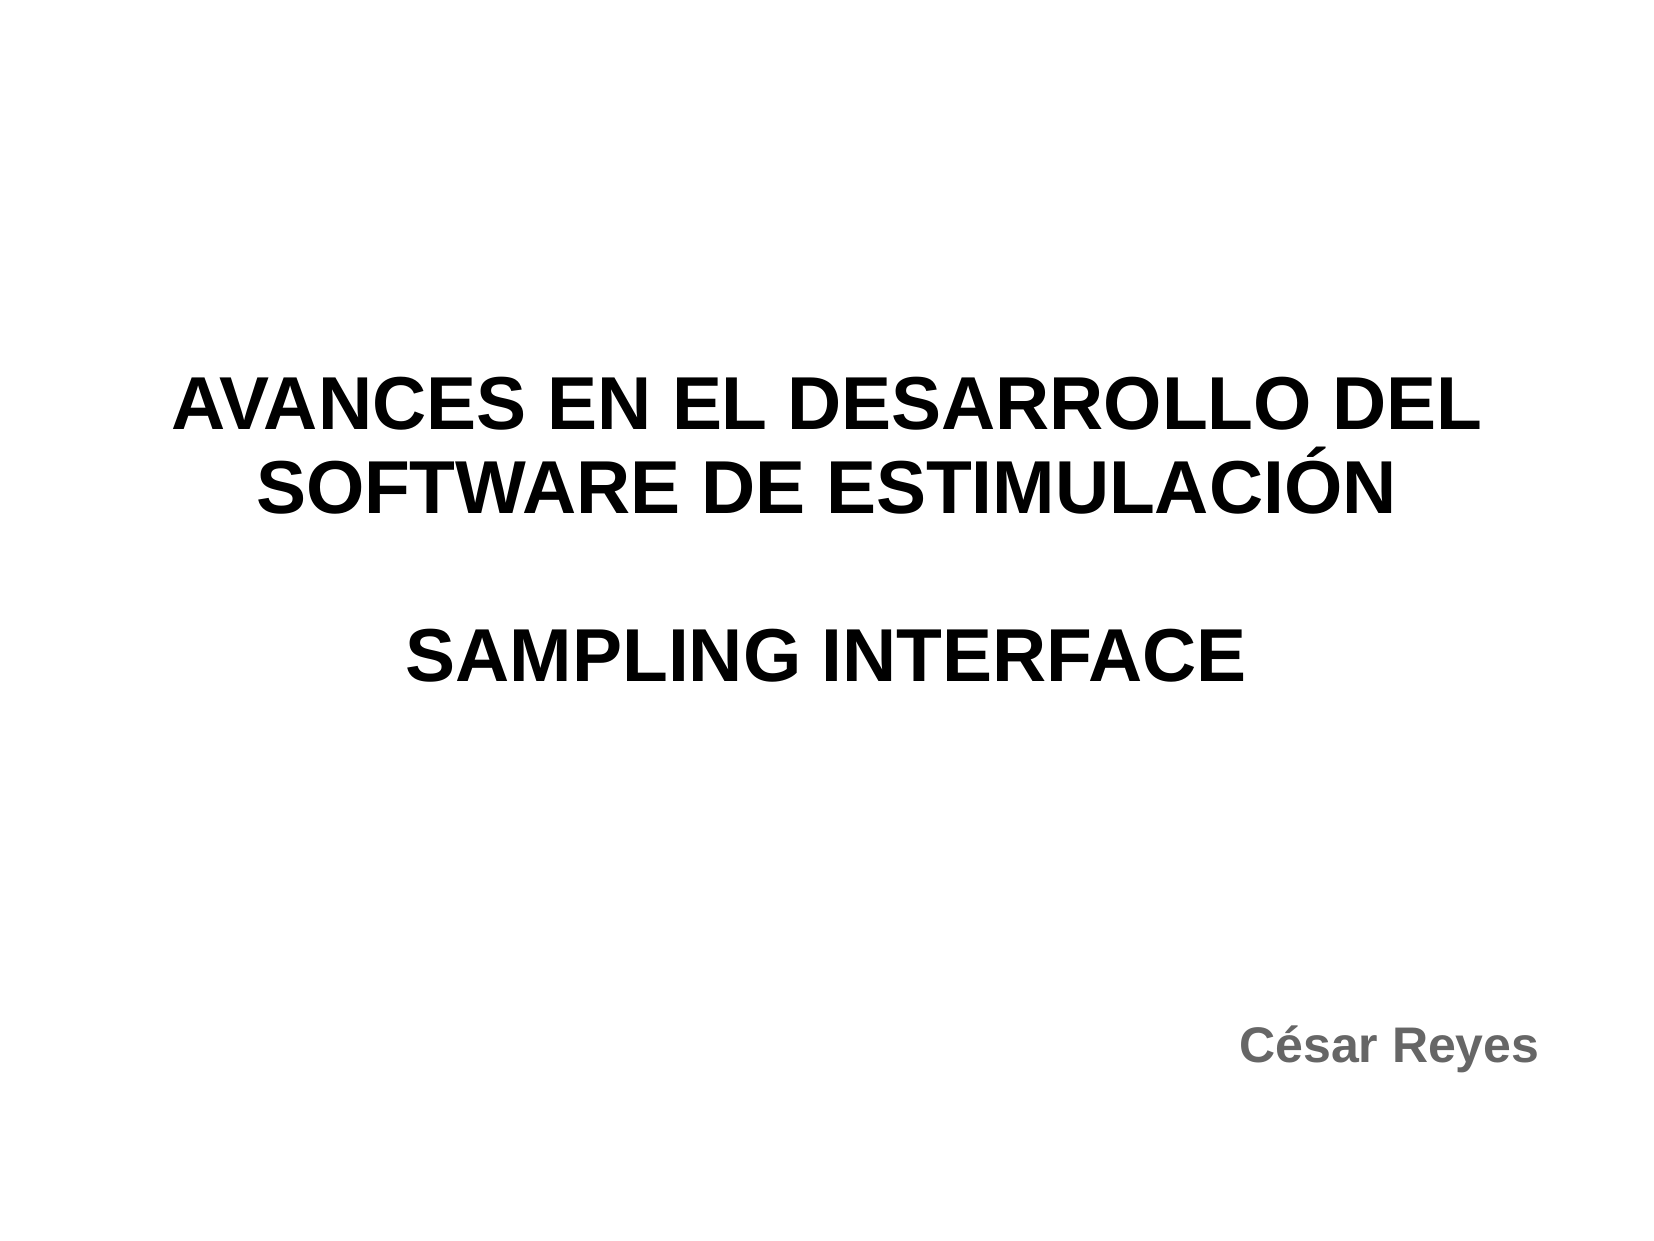

# AVANCES EN EL DESARROLLO DEL SOFTWARE DE ESTIMULACIÓN
SAMPLING INTERFACE
César Reyes